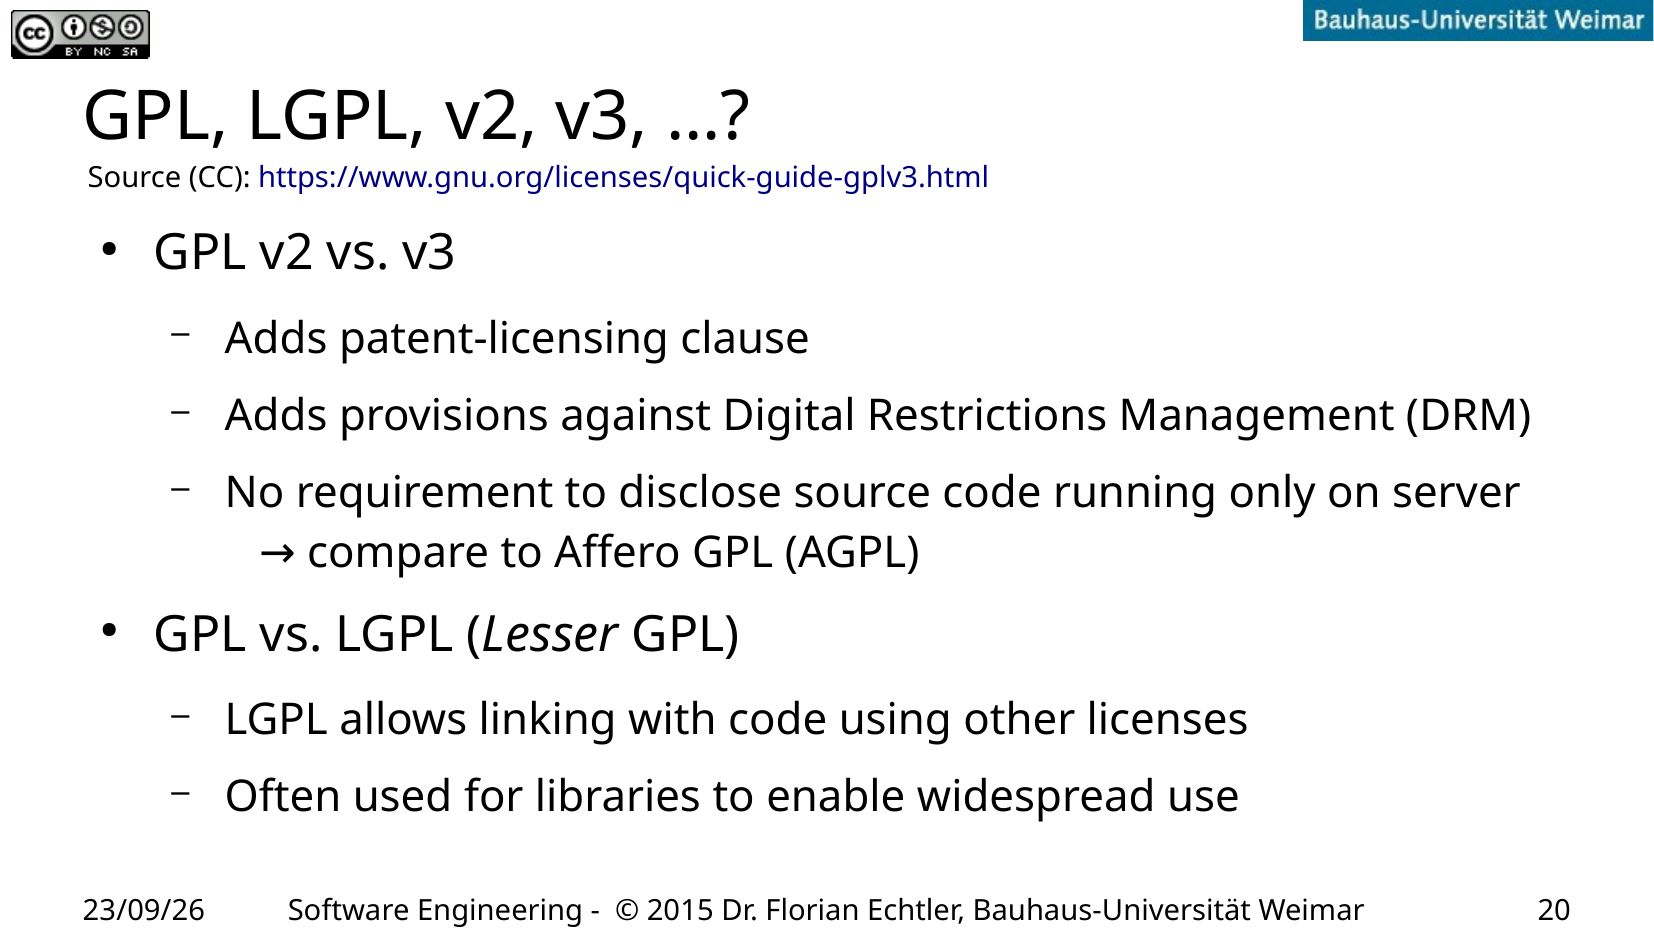

# GPL, LGPL, v2, v3, …?
Source (CC): https://www.gnu.org/licenses/quick-guide-gplv3.html
GPL v2 vs. v3
Adds patent-licensing clause
Adds provisions against Digital Restrictions Management (DRM)
No requirement to disclose source code running only on server → compare to Affero GPL (AGPL)
GPL vs. LGPL (Lesser GPL)
LGPL allows linking with code using other licenses
Often used for libraries to enable widespread use
Software Engineering - © 2015 Dr. Florian Echtler, Bauhaus-Universität Weimar
20